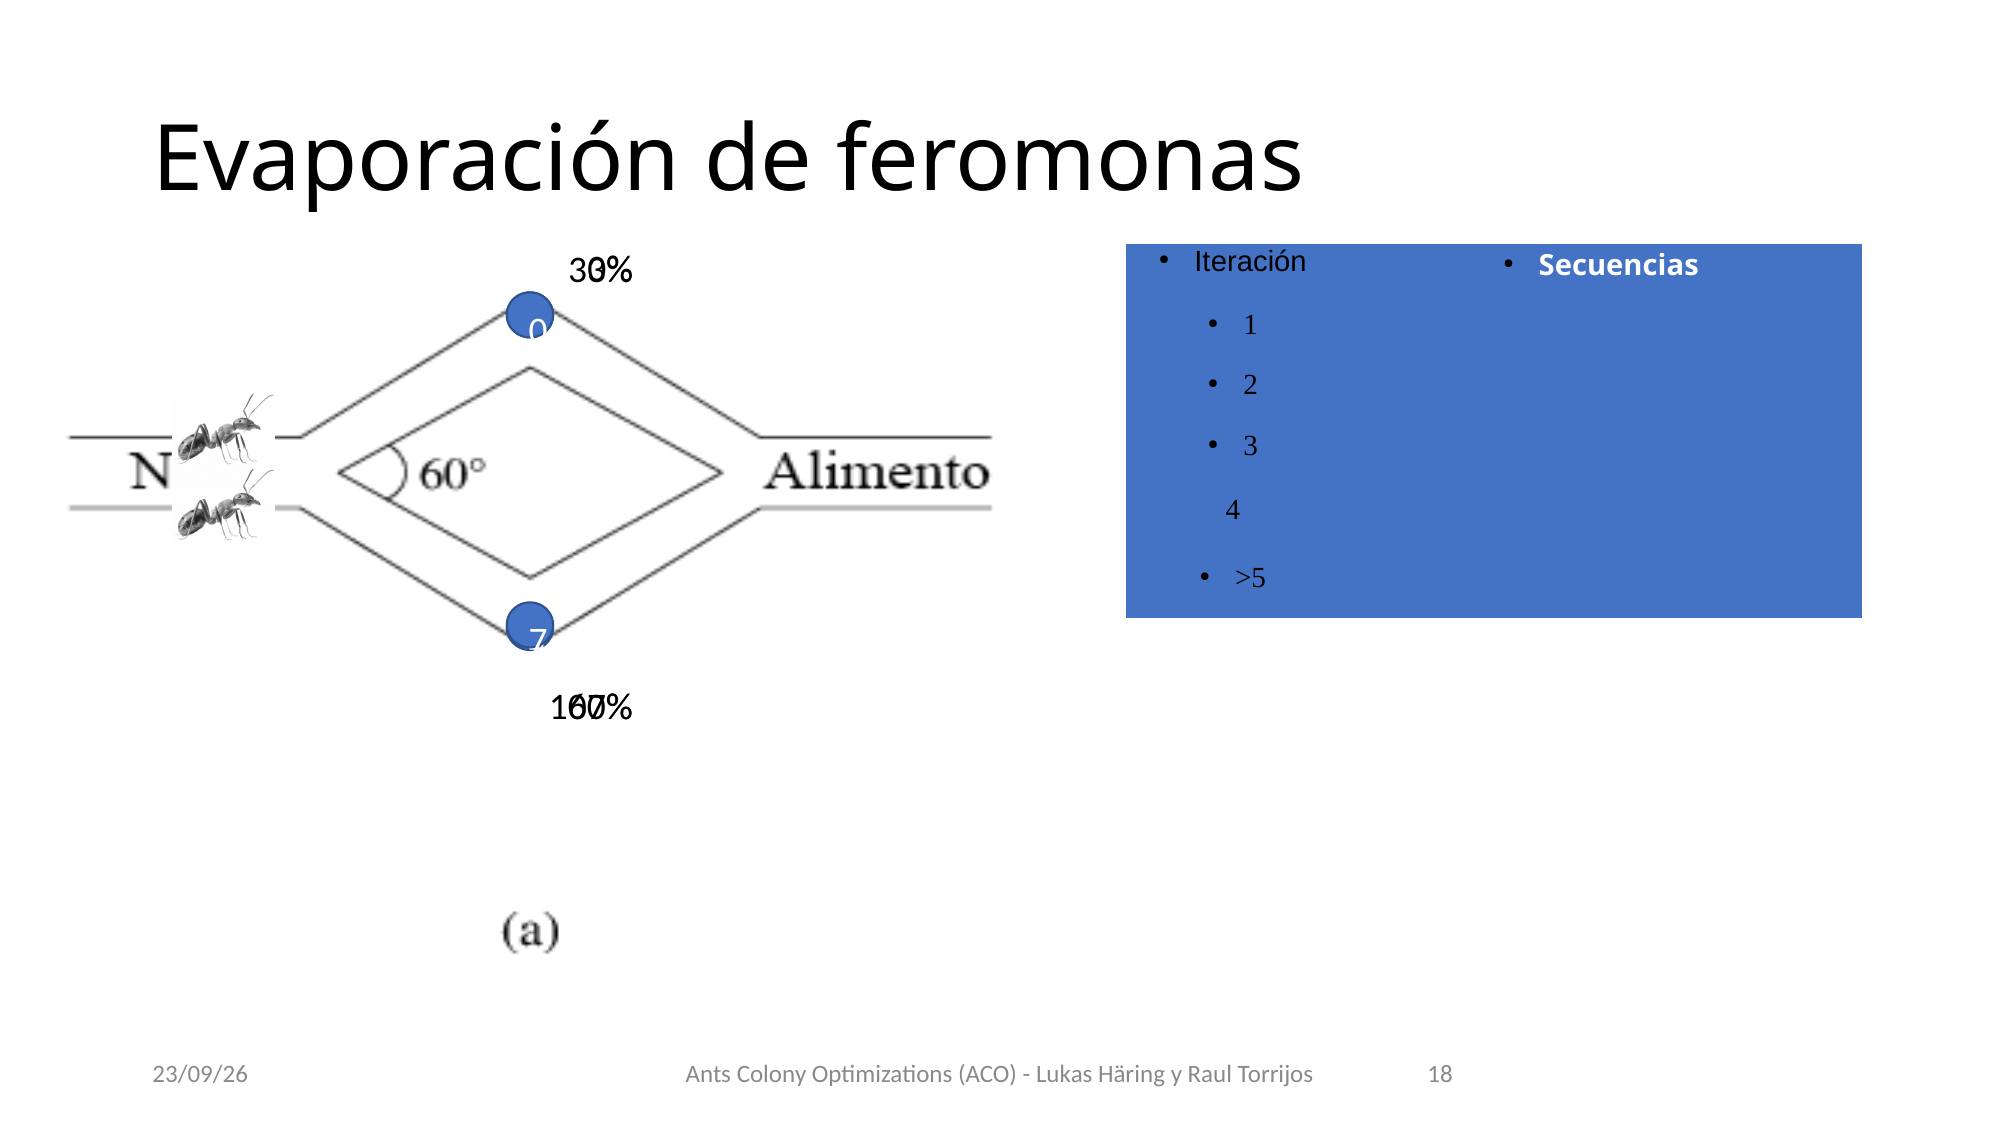

# Evaporación de feromonas
0%
33%
| Iteración | Secuencias |
| --- | --- |
| 1 | |
| 2 | |
| 3 | |
| 4 | |
| >5 | |
1
0
7
4
100%
67%
Ants Colony Optimizations (ACO) - Lukas Häring y Raul Torrijos